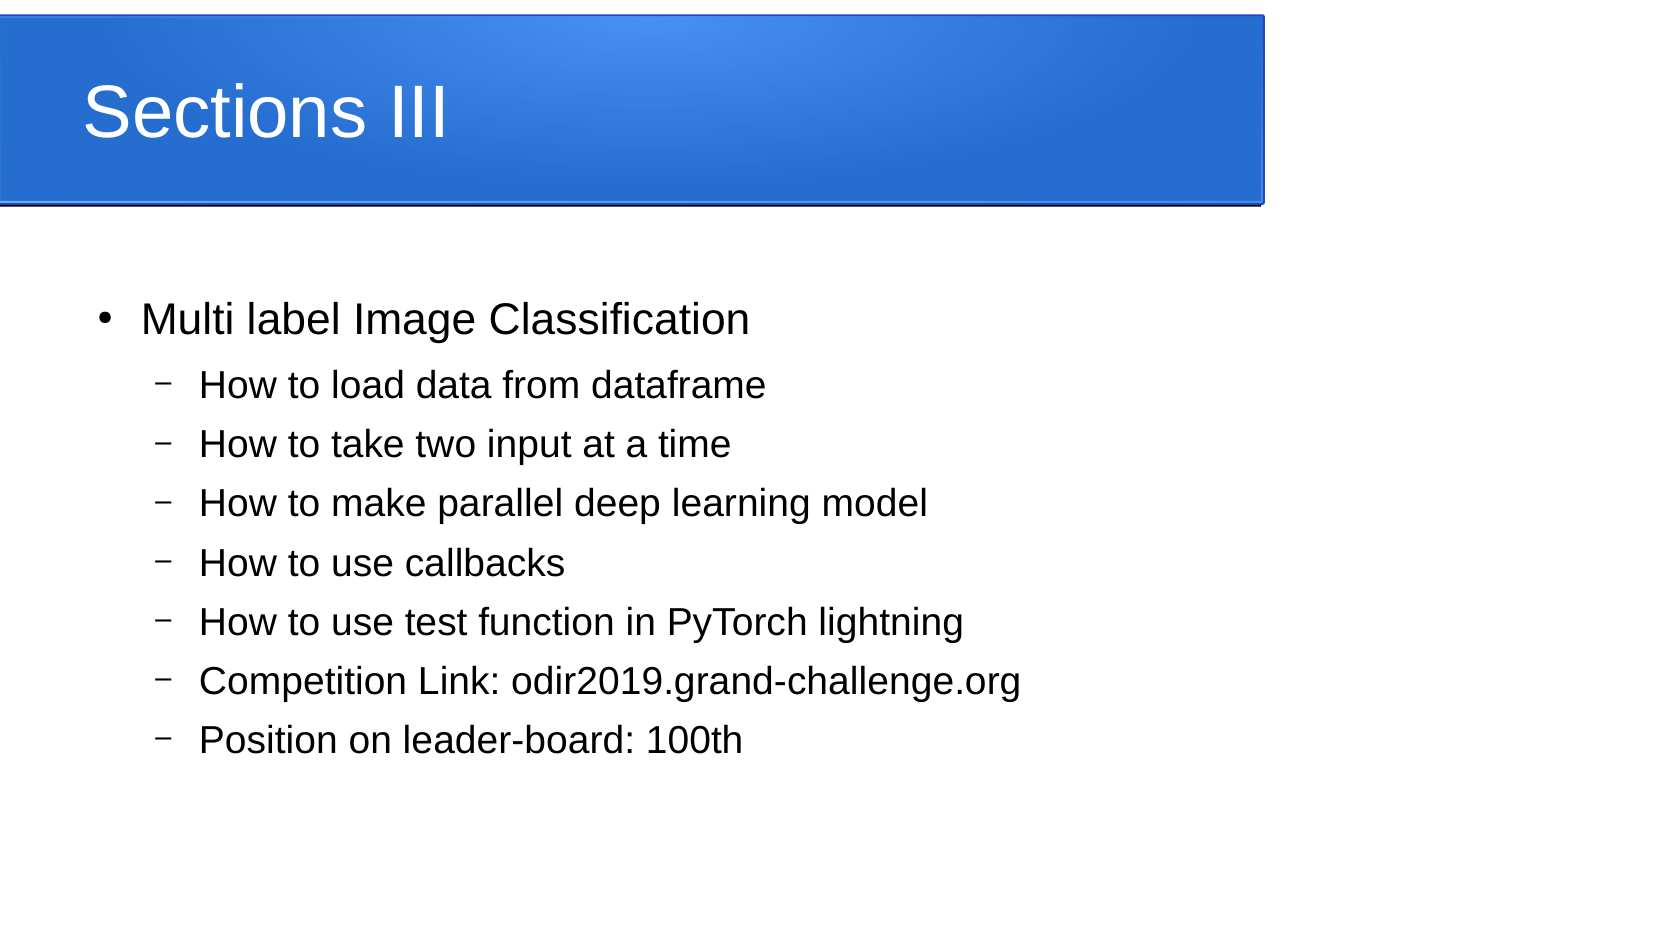

# Sections III
Multi label Image Classification
How to load data from dataframe
How to take two input at a time
How to make parallel deep learning model
How to use callbacks
How to use test function in PyTorch lightning
Competition Link: odir2019.grand-challenge.org
Position on leader-board: 100th